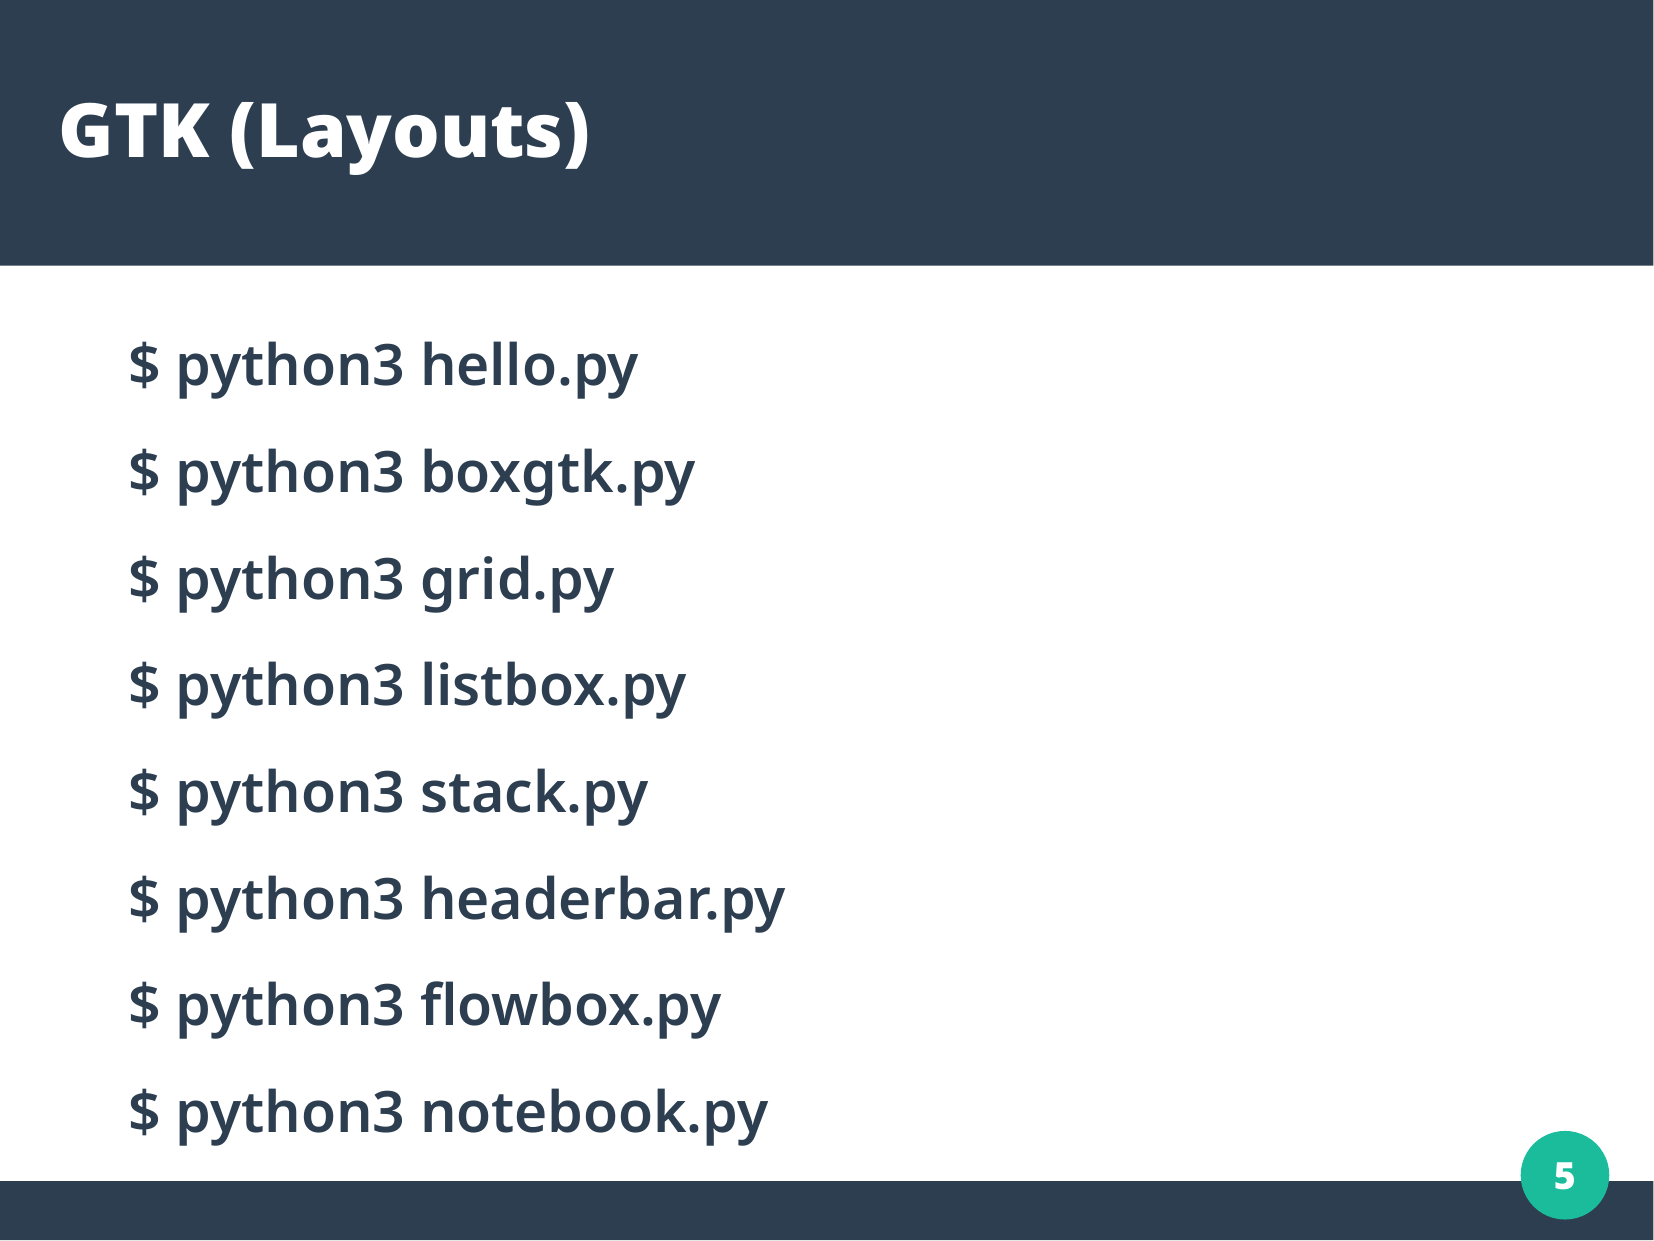

# GTK (Layouts)
$ python3 hello.py
$ python3 boxgtk.py
$ python3 grid.py
$ python3 listbox.py
$ python3 stack.py
$ python3 headerbar.py
$ python3 flowbox.py
$ python3 notebook.py
5